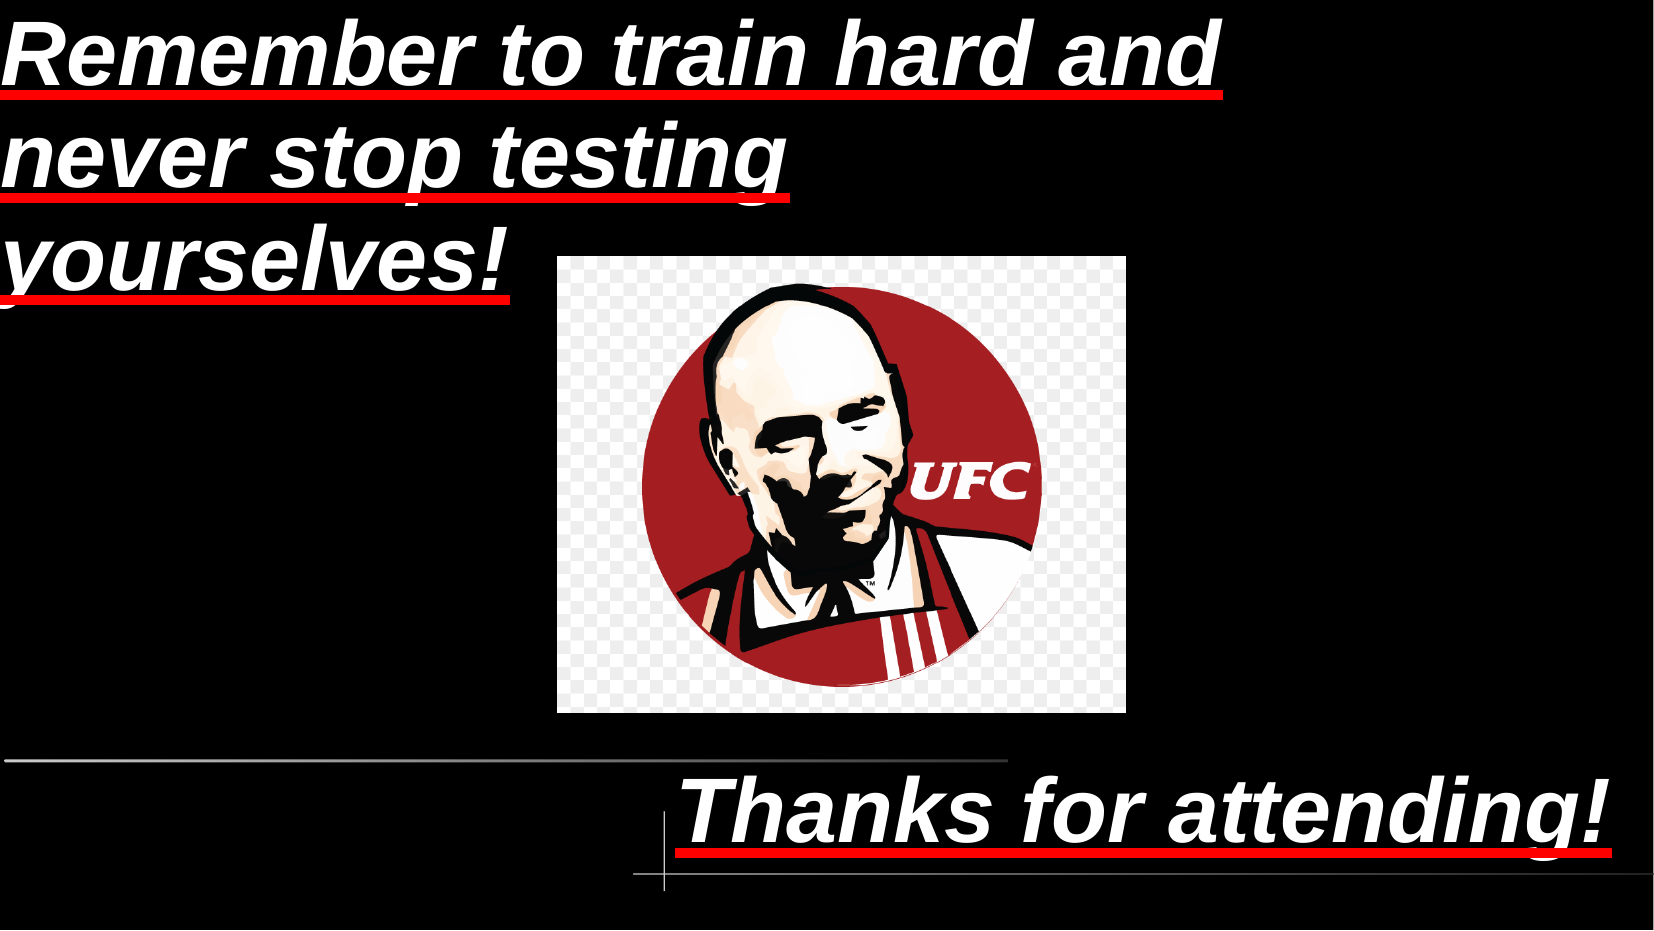

# Remember to train hard and never stop testing yourselves!
Thanks for attending!